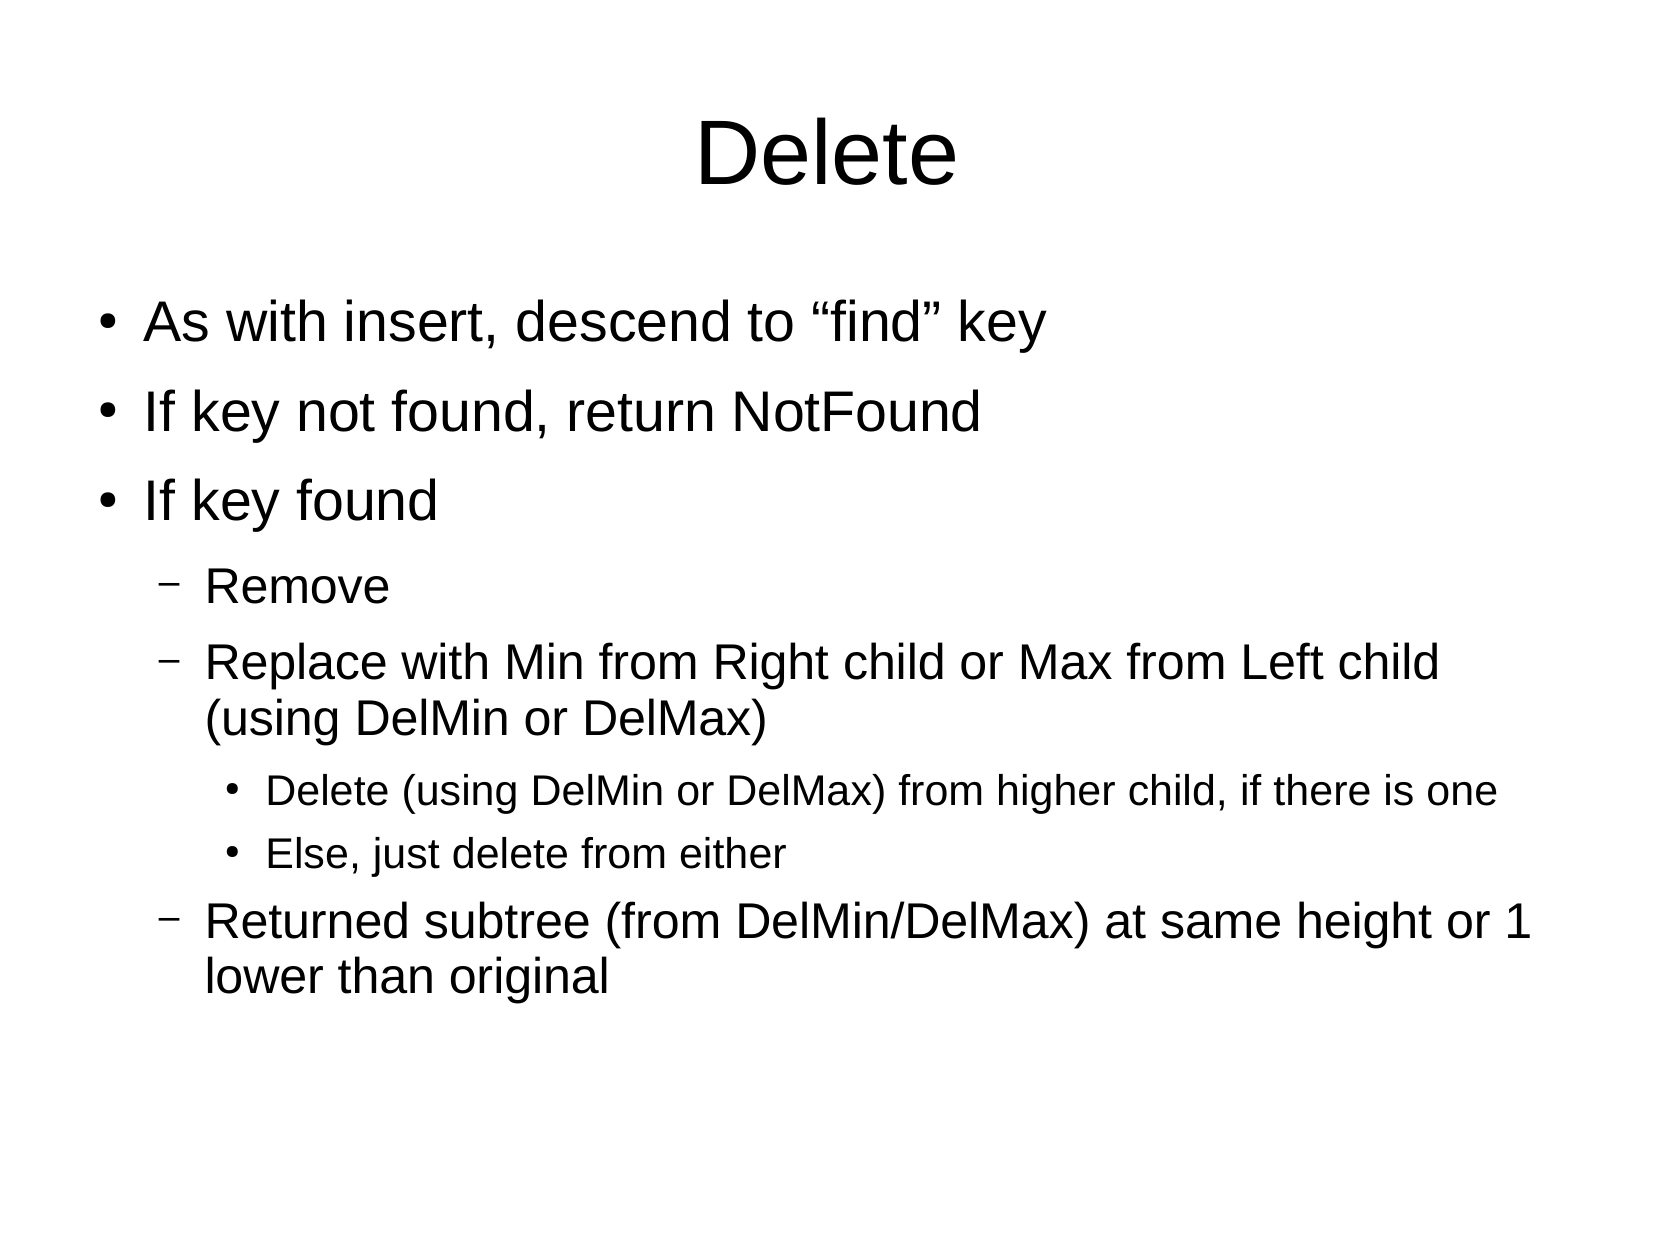

# Delete
As with insert, descend to “find” key
If key not found, return NotFound
If key found
Remove
Replace with Min from Right child or Max from Left child (using DelMin or DelMax)
Delete (using DelMin or DelMax) from higher child, if there is one
Else, just delete from either
Returned subtree (from DelMin/DelMax) at same height or 1 lower than original